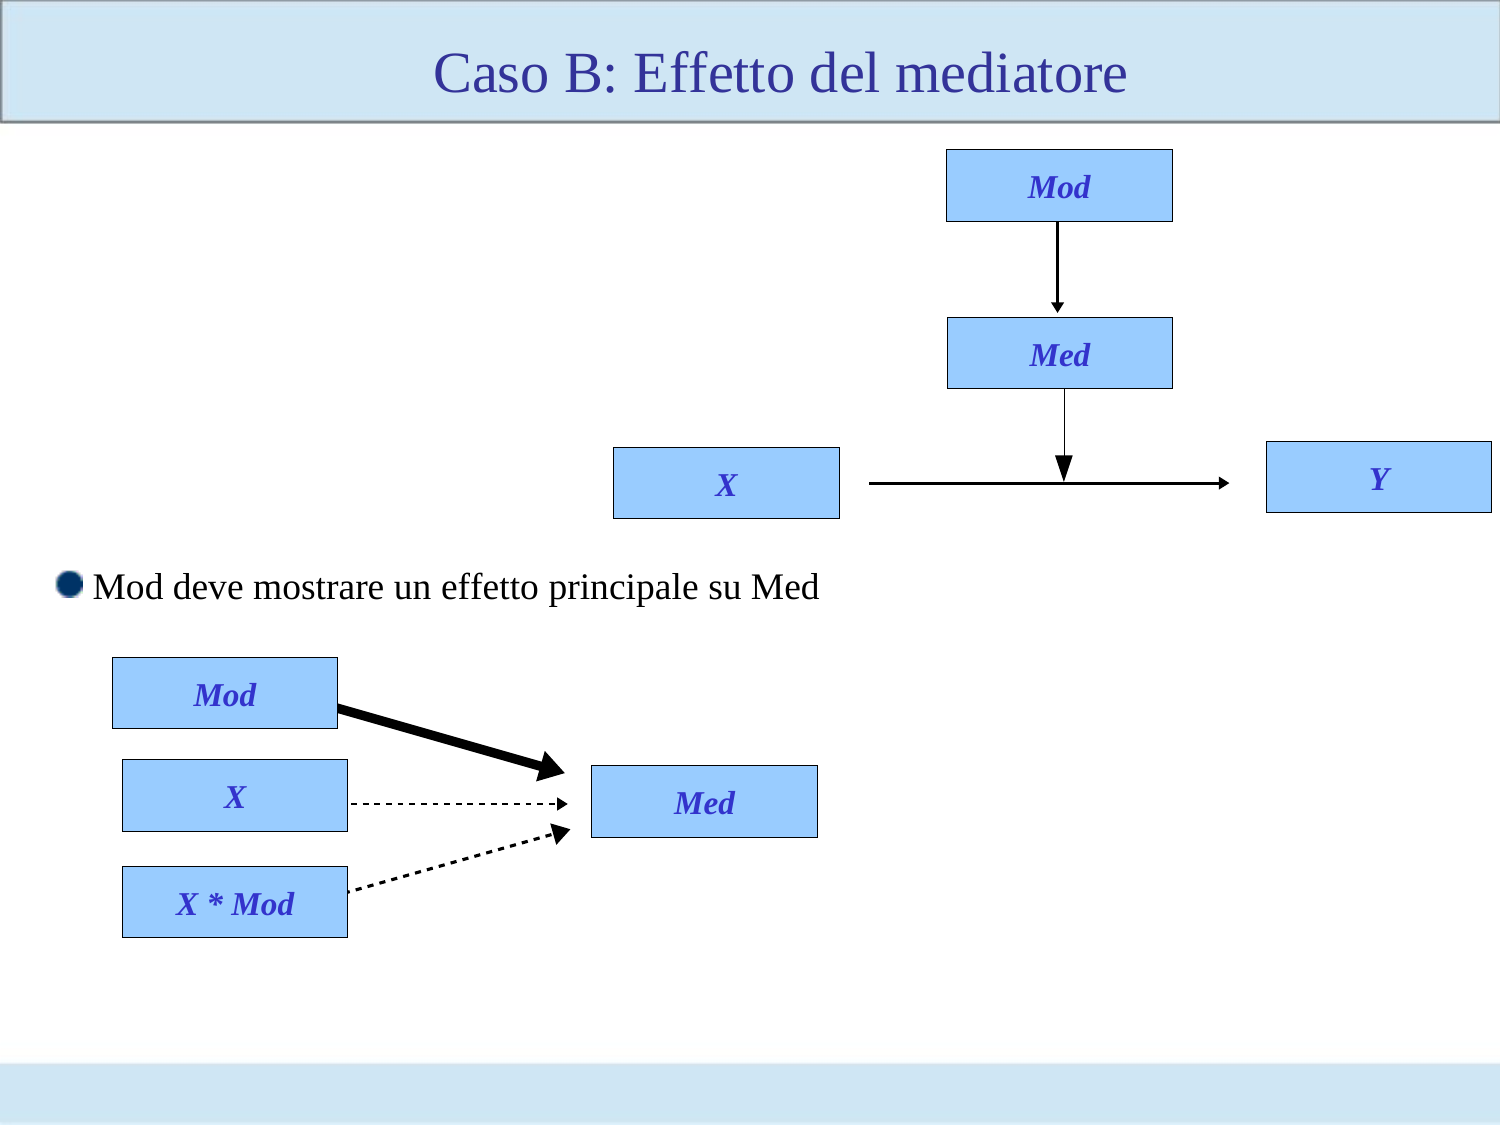

# Caso B: Effetto del mediatore
Mod
Med
Y
X
 Mod deve mostrare un effetto principale su Med
Mod
X
Med
X * Mod